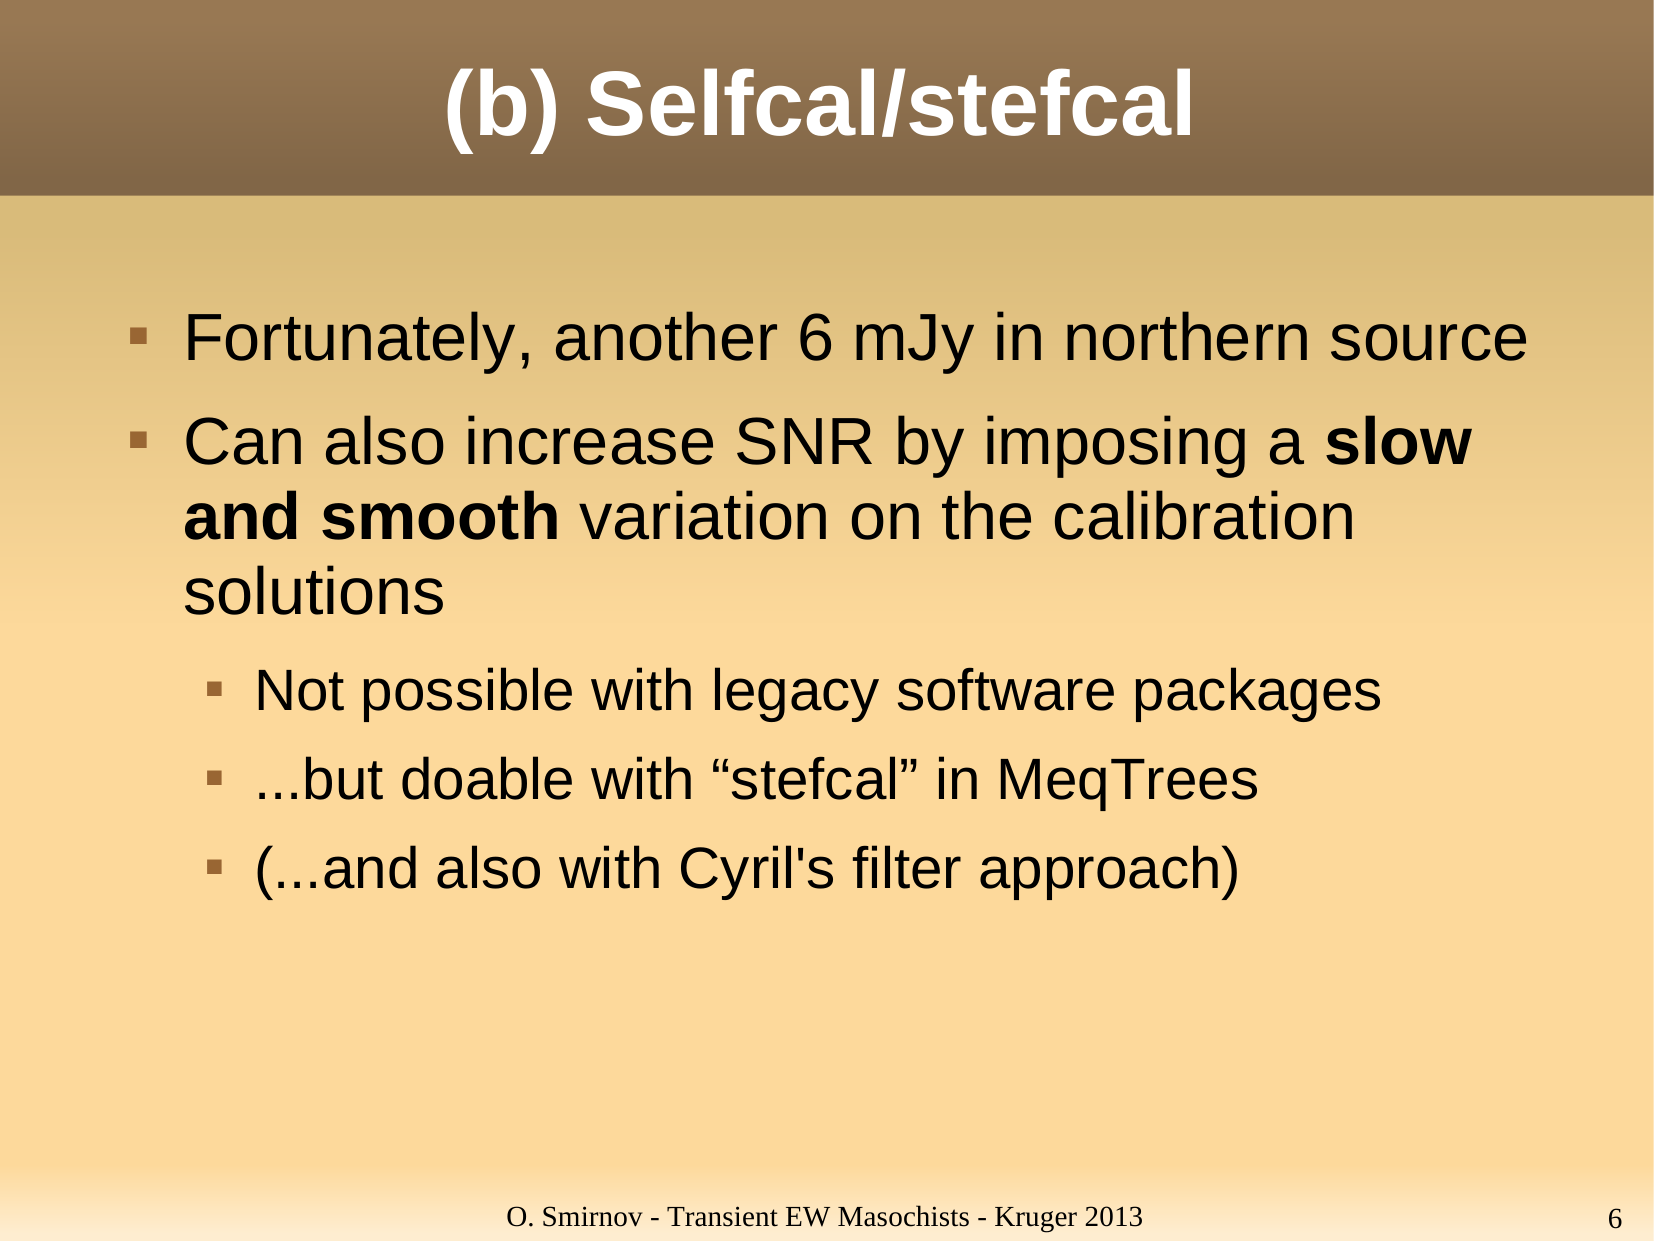

# (b) Selfcal/stefcal
Fortunately, another 6 mJy in northern source
Can also increase SNR by imposing a slow and smooth variation on the calibration solutions
Not possible with legacy software packages
...but doable with “stefcal” in MeqTrees
(...and also with Cyril's filter approach)
O. Smirnov - Transient EW Masochists - Kruger 2013
6